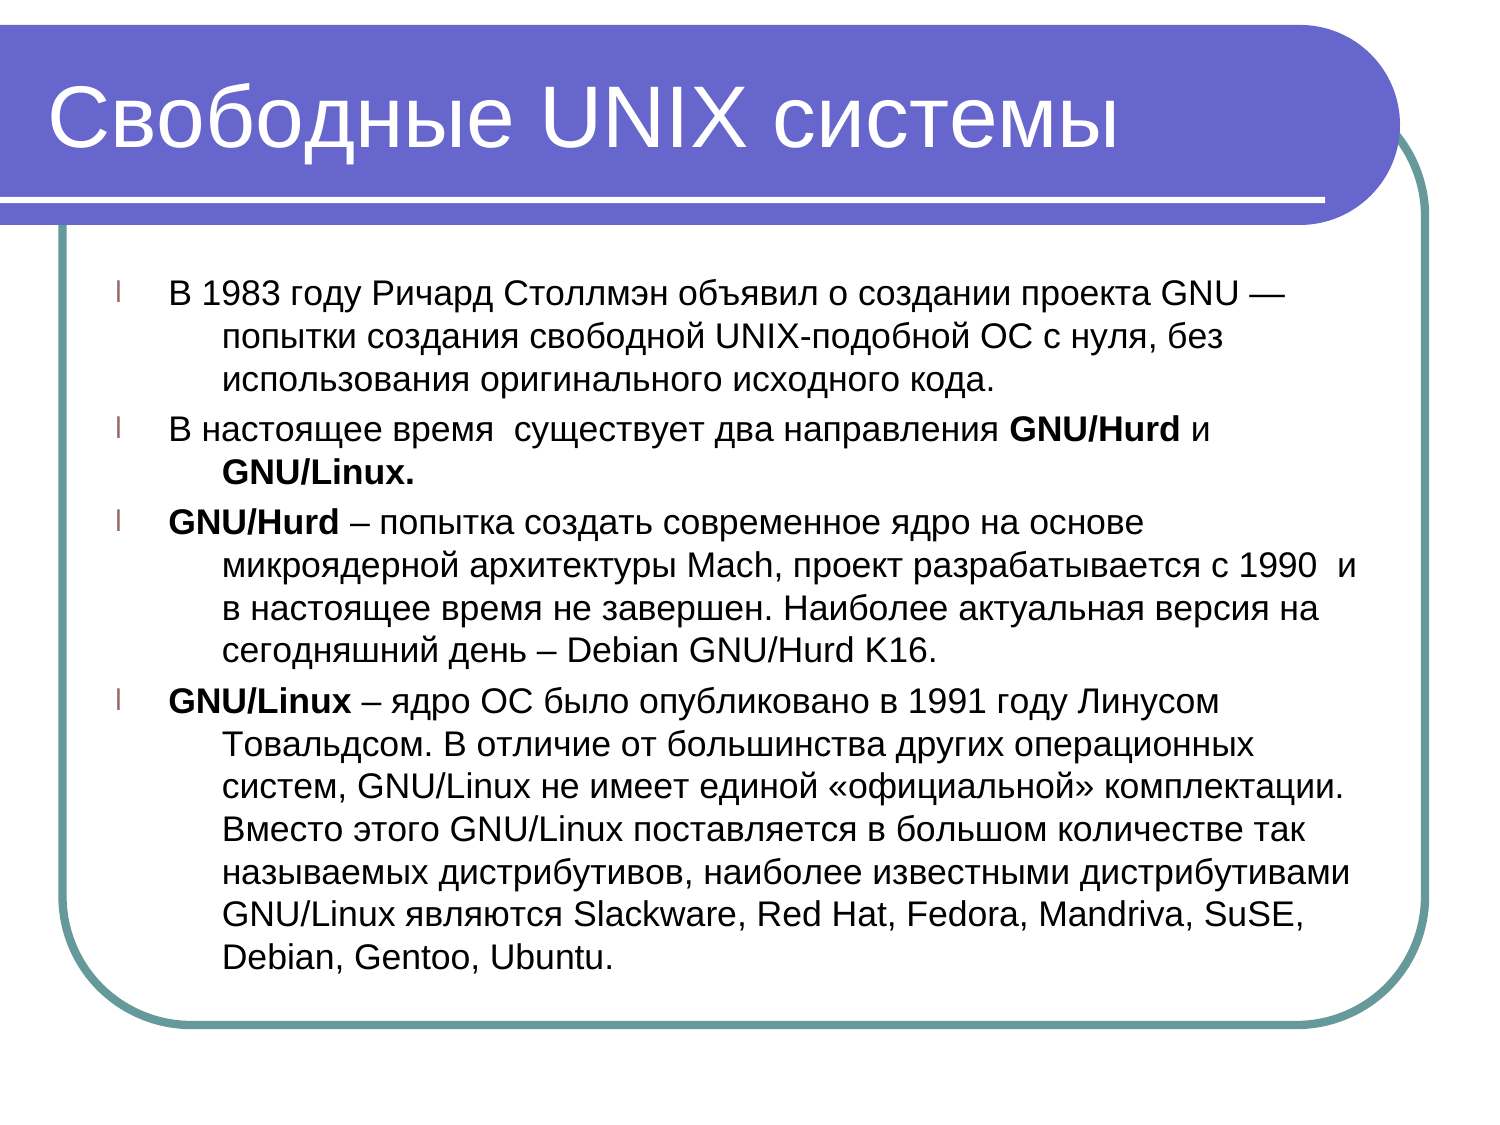

# Свободные UNIX системы
В 1983 году Ричард Столлмэн объявил о создании проекта GNU — попытки создания свободной UNIX-подобной ОС с нуля, без использования оригинального исходного кода.
В настоящее время существует два направления GNU/Hurd и GNU/Linux.
GNU/Hurd – попытка создать современное ядро на основе микроядерной архитектуры Масh, проект разрабатывается с 1990 и в настоящее время не завершен. Наиболее актуальная версия на сегодняшний день – Debian GNU/Hurd K16.
GNU/Linux – ядро ОС было опубликовано в 1991 году Линусом Товальдсом. В отличие от большинства других операционных систем, GNU/Linux не имеет единой «официальной» комплектации. Вместо этого GNU/Linux поставляется в большом количестве так называемых дистрибутивов, наиболее известными дистрибутивами GNU/Linux являются Slackware, Red Hat, Fedora, Mandriva, SuSE, Debian, Gentoo, Ubuntu.